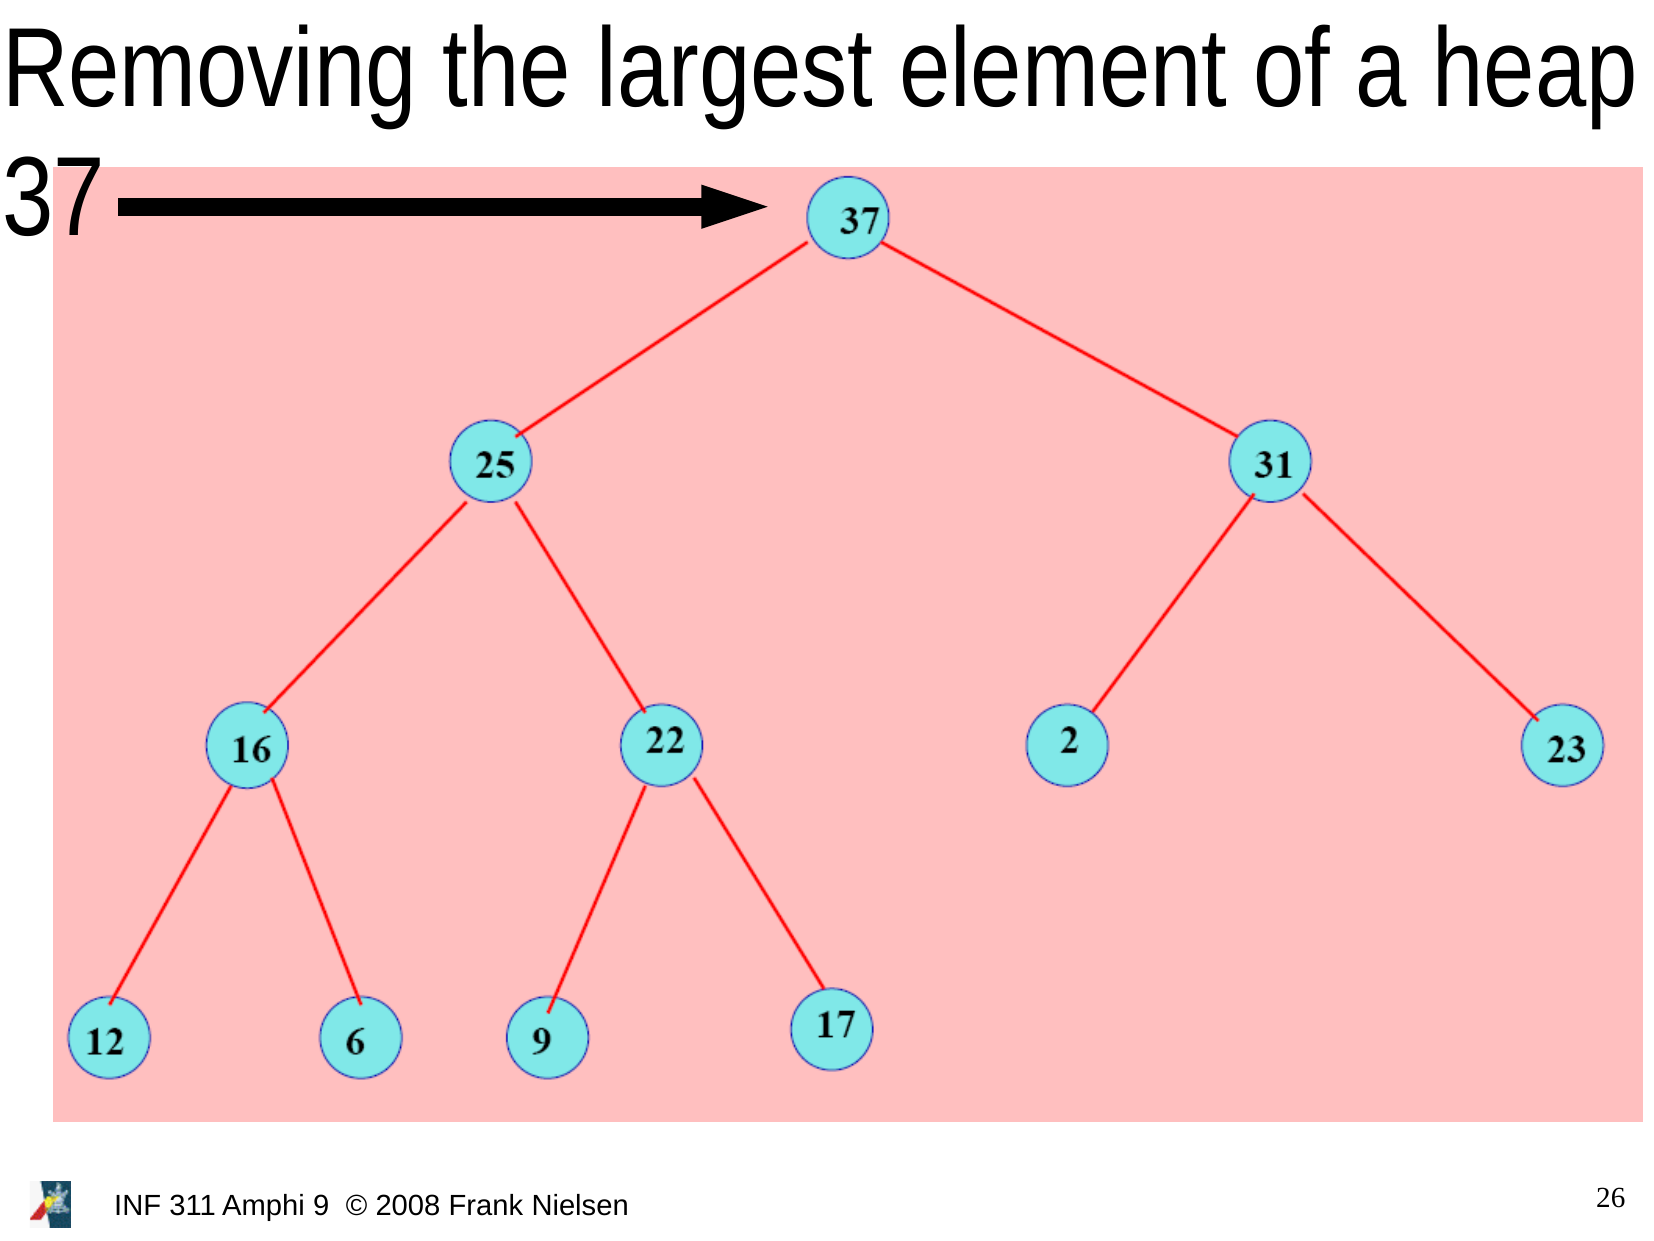

Removing the largest element of a heap
37